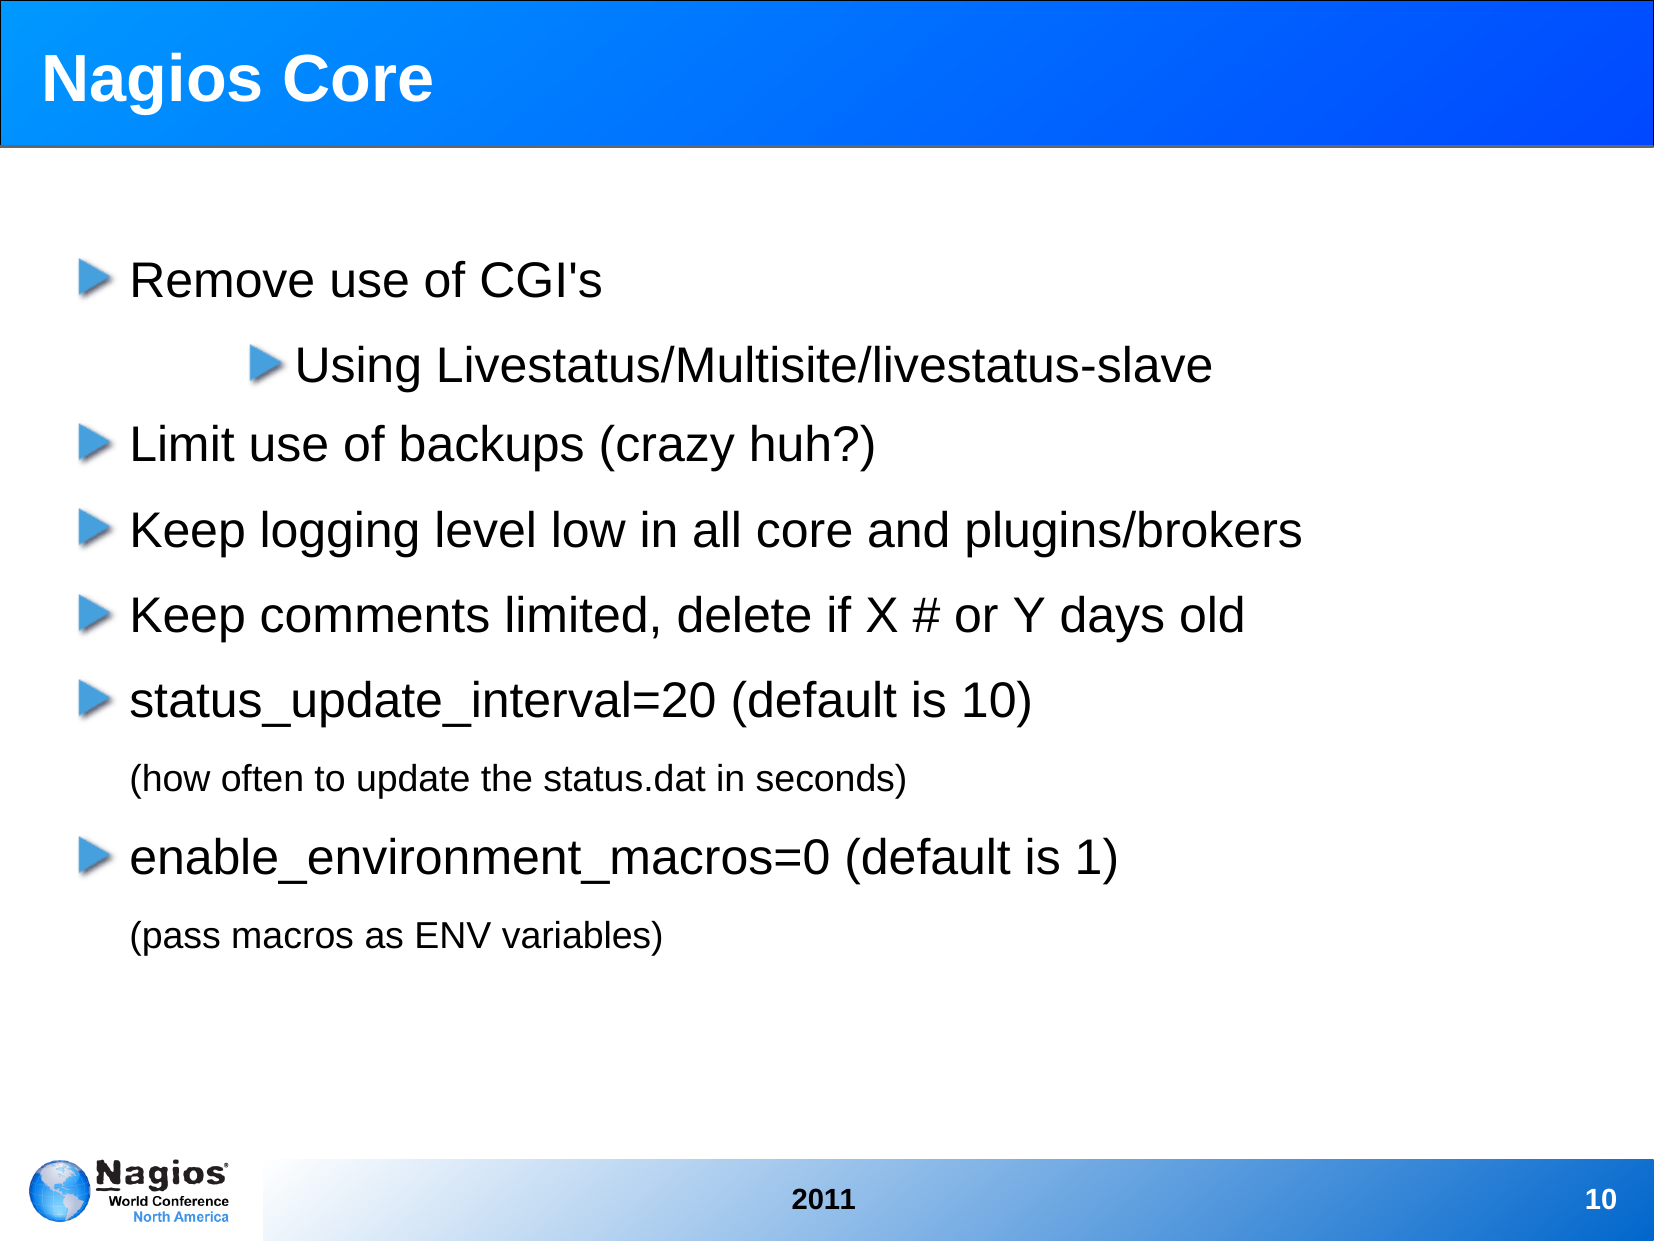

# Nagios Core
Remove use of CGI's
Using Livestatus/Multisite/livestatus-slave
Limit use of backups (crazy huh?)
Keep logging level low in all core and plugins/brokers
Keep comments limited, delete if X # or Y days old
status_update_interval=20 (default is 10)
(how often to update the status.dat in seconds)
enable_environment_macros=0 (default is 1)
(pass macros as ENV variables)
2011
10